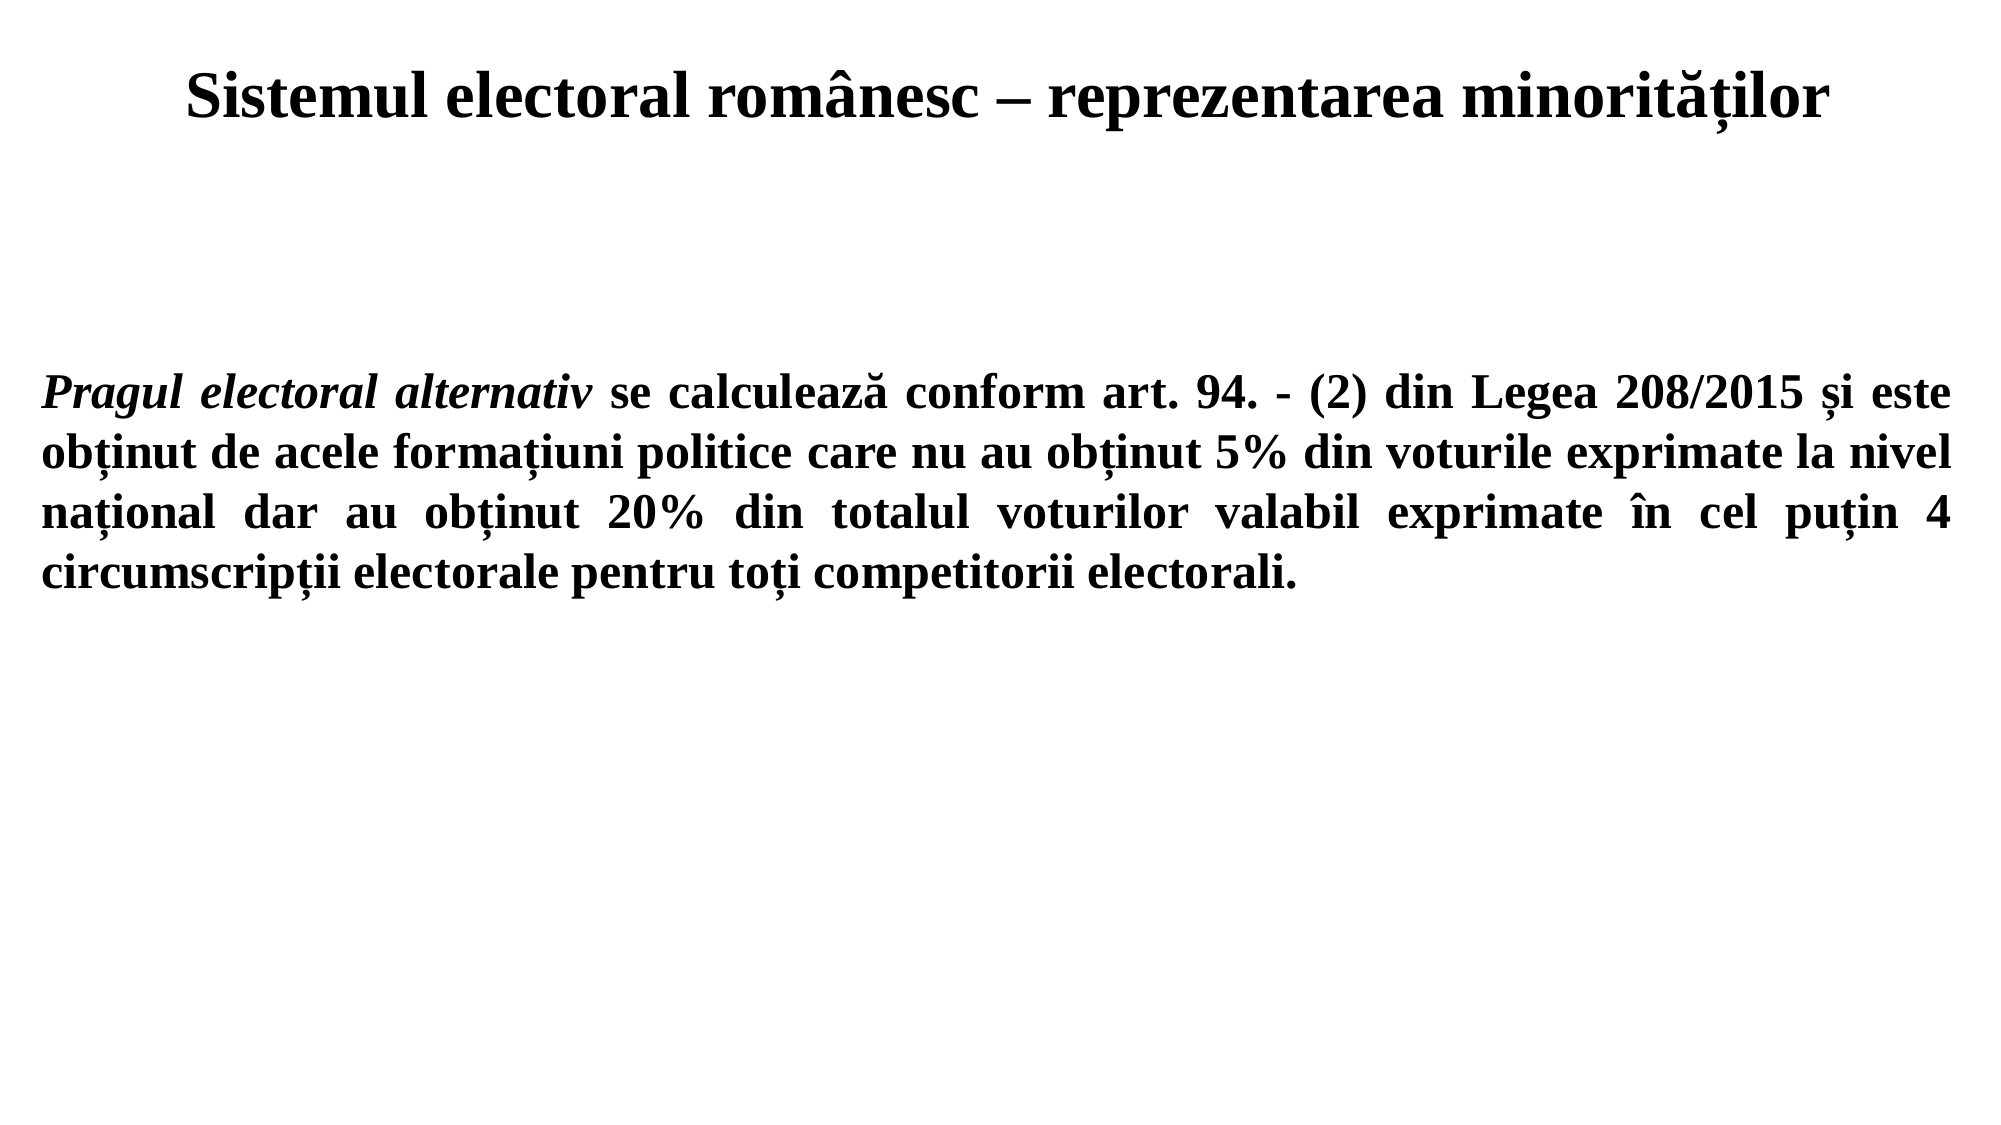

# Sistemul electoral românesc – reprezentarea minorităților
Pragul electoral alternativ se calculează conform art. 94. - (2) din Legea 208/2015 și este obținut de acele formațiuni politice care nu au obținut 5% din voturile exprimate la nivel național dar au obținut 20% din totalul voturilor valabil exprimate în cel puțin 4 circumscripții electorale pentru toți competitorii electorali.